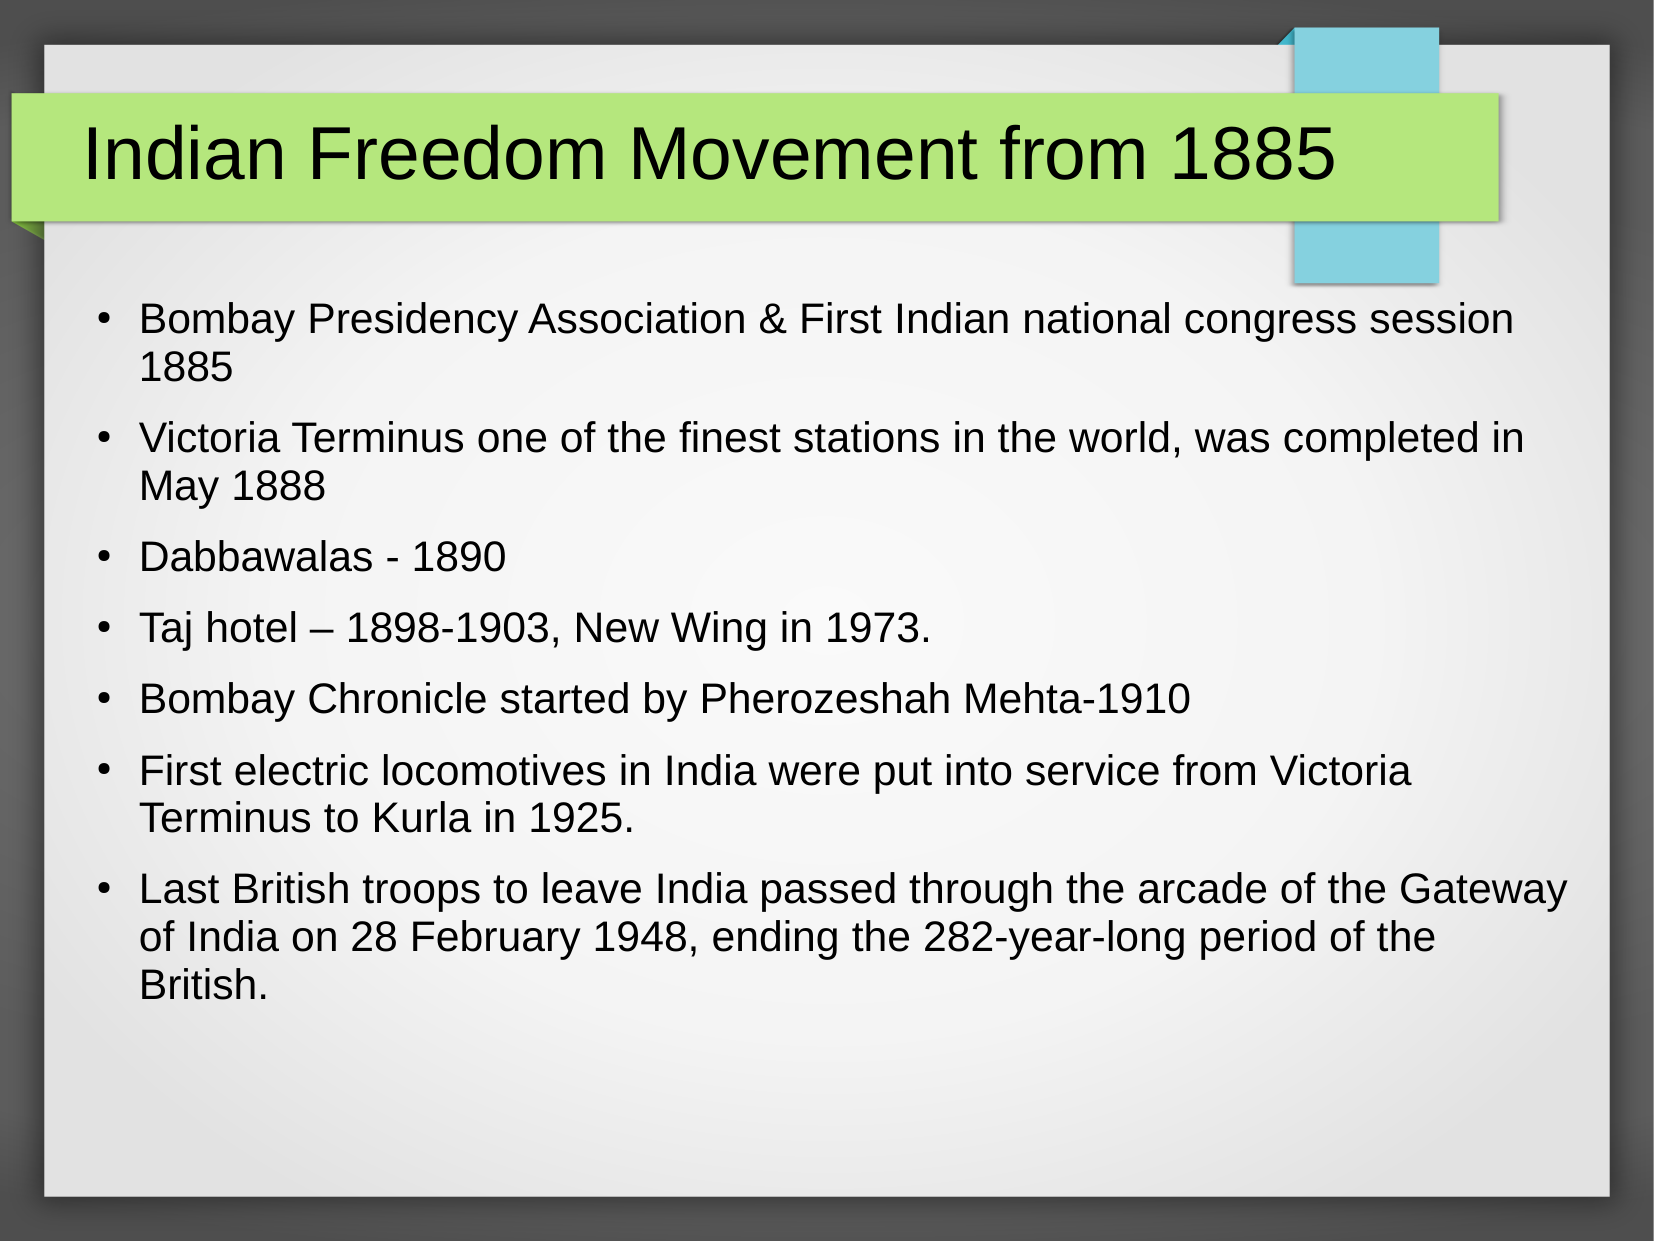

# Indian Freedom Movement from 1885
Bombay Presidency Association & First Indian national congress session 1885
Victoria Terminus one of the finest stations in the world, was completed in May 1888
Dabbawalas - 1890
Taj hotel – 1898-1903, New Wing in 1973.
Bombay Chronicle started by Pherozeshah Mehta-1910
First electric locomotives in India were put into service from Victoria Terminus to Kurla in 1925.
Last British troops to leave India passed through the arcade of the Gateway of India on 28 February 1948, ending the 282-year-long period of the British.